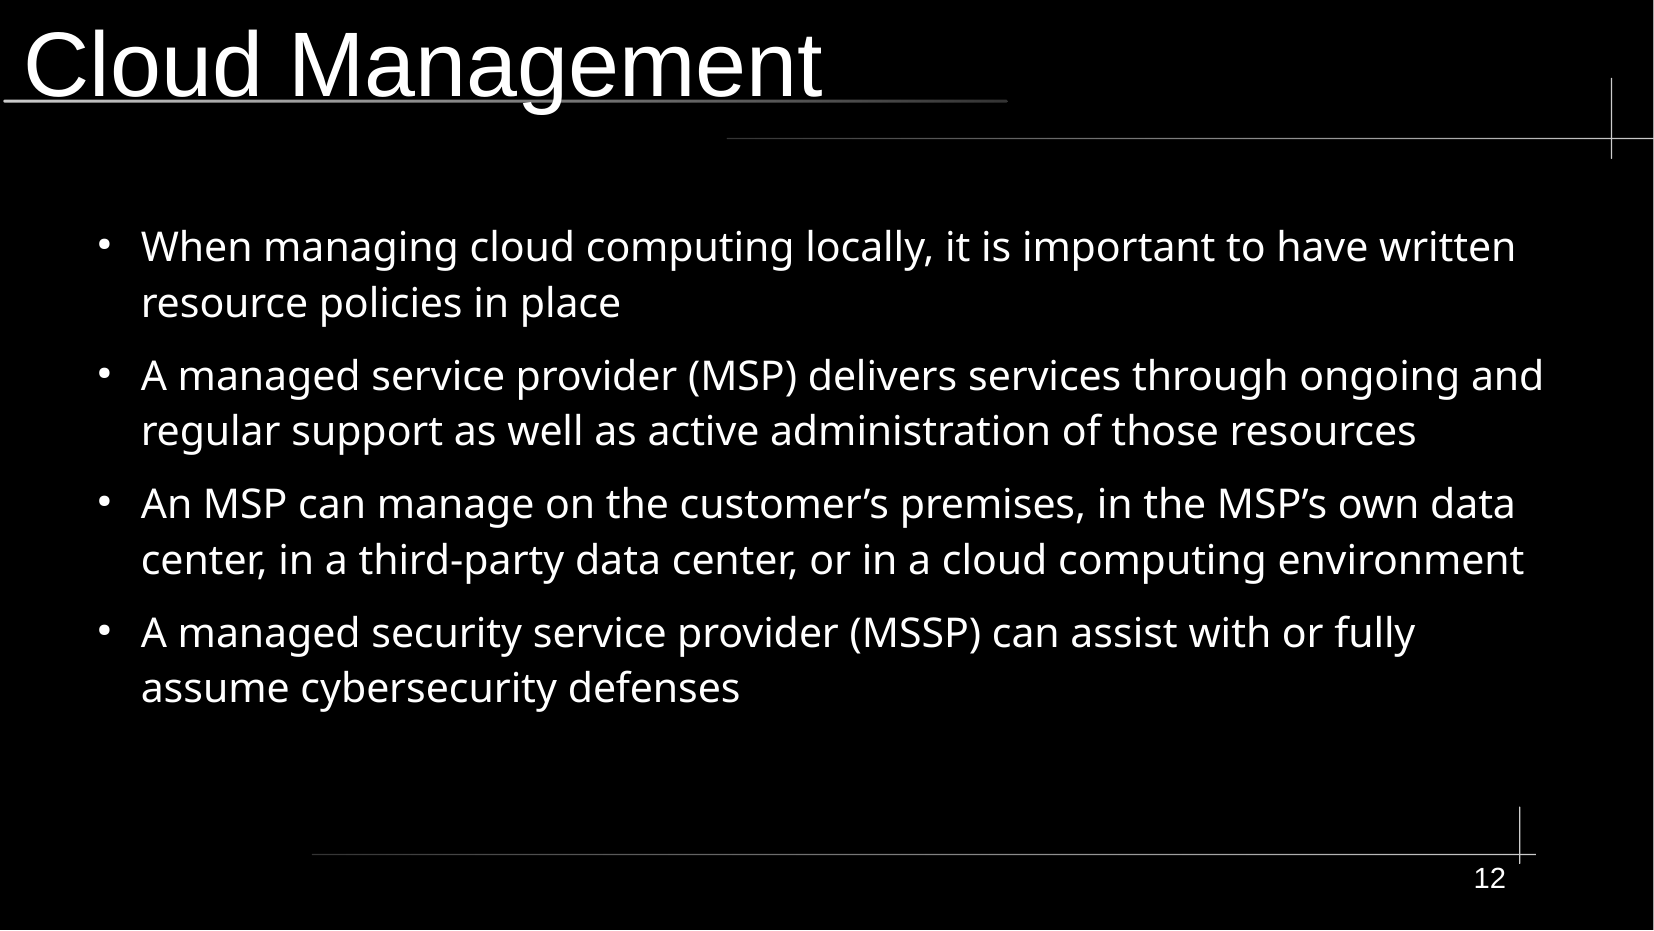

# Cloud Management
When managing cloud computing locally, it is important to have written resource policies in place
A managed service provider (MSP) delivers services through ongoing and regular support as well as active administration of those resources
An MSP can manage on the customer’s premises, in the MSP’s own data center, in a third-party data center, or in a cloud computing environment
A managed security service provider (MSSP) can assist with or fully assume cybersecurity defenses
12